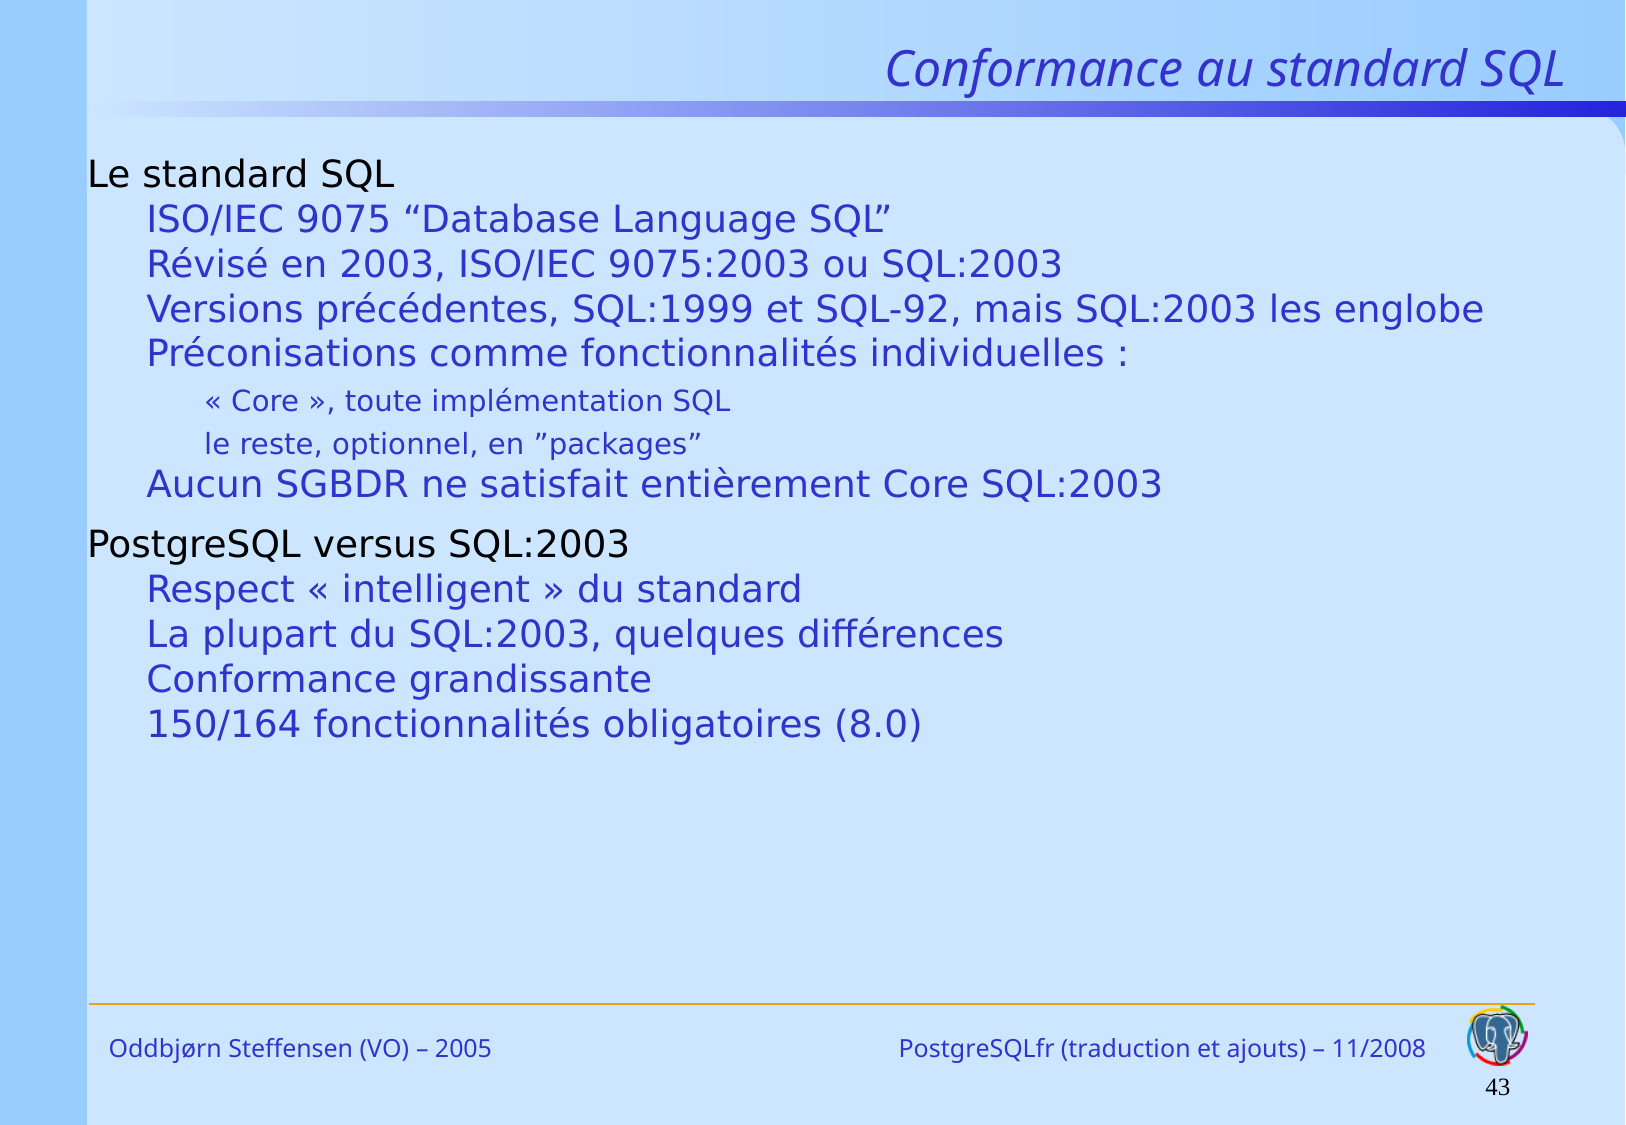

# Conformance au standard SQL
Le standard SQL
ISO/IEC 9075 “Database Language SQL”
Révisé en 2003, ISO/IEC 9075:2003 ou SQL:2003
Versions précédentes, SQL:1999 et SQL-92, mais SQL:2003 les englobe
Préconisations comme fonctionnalités individuelles :
« Core », toute implémentation SQL
le reste, optionnel, en ”packages”
Aucun SGBDR ne satisfait entièrement Core SQL:2003
PostgreSQL versus SQL:2003
Respect « intelligent » du standard
La plupart du SQL:2003, quelques différences
Conformance grandissante
150/164 fonctionnalités obligatoires (8.0)